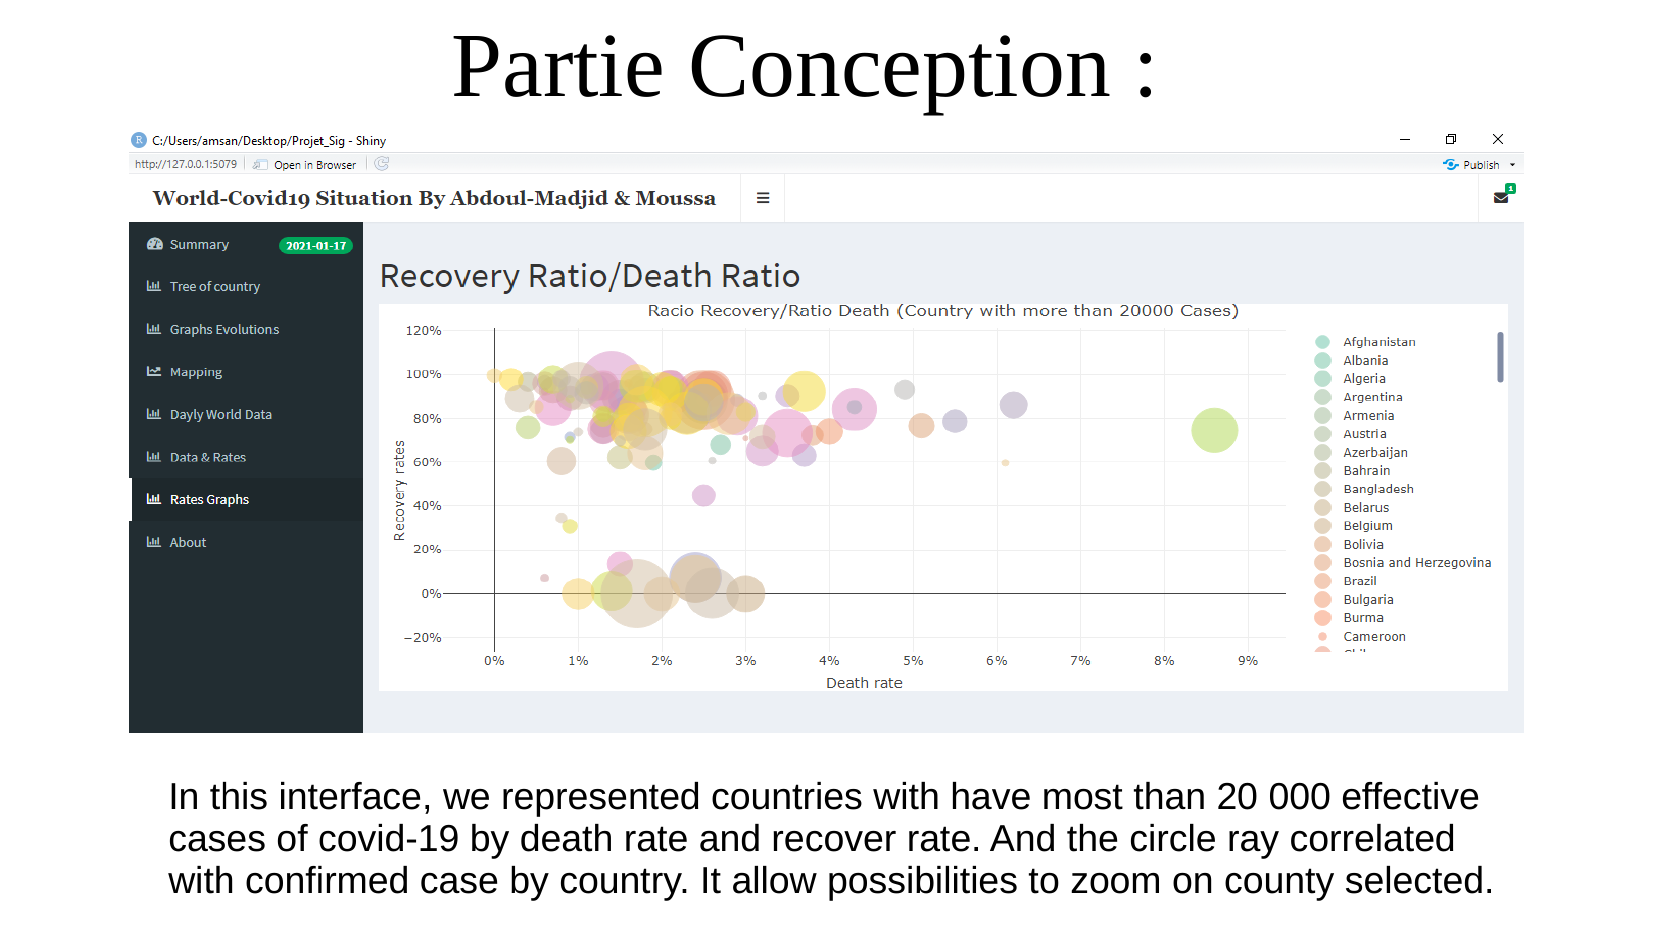

# Partie Conception :
In this interface, we represented countries with have most than 20 000 effective cases of covid-19 by death rate and recover rate. And the circle ray correlated with confirmed case by country. It allow possibilities to zoom on county selected.